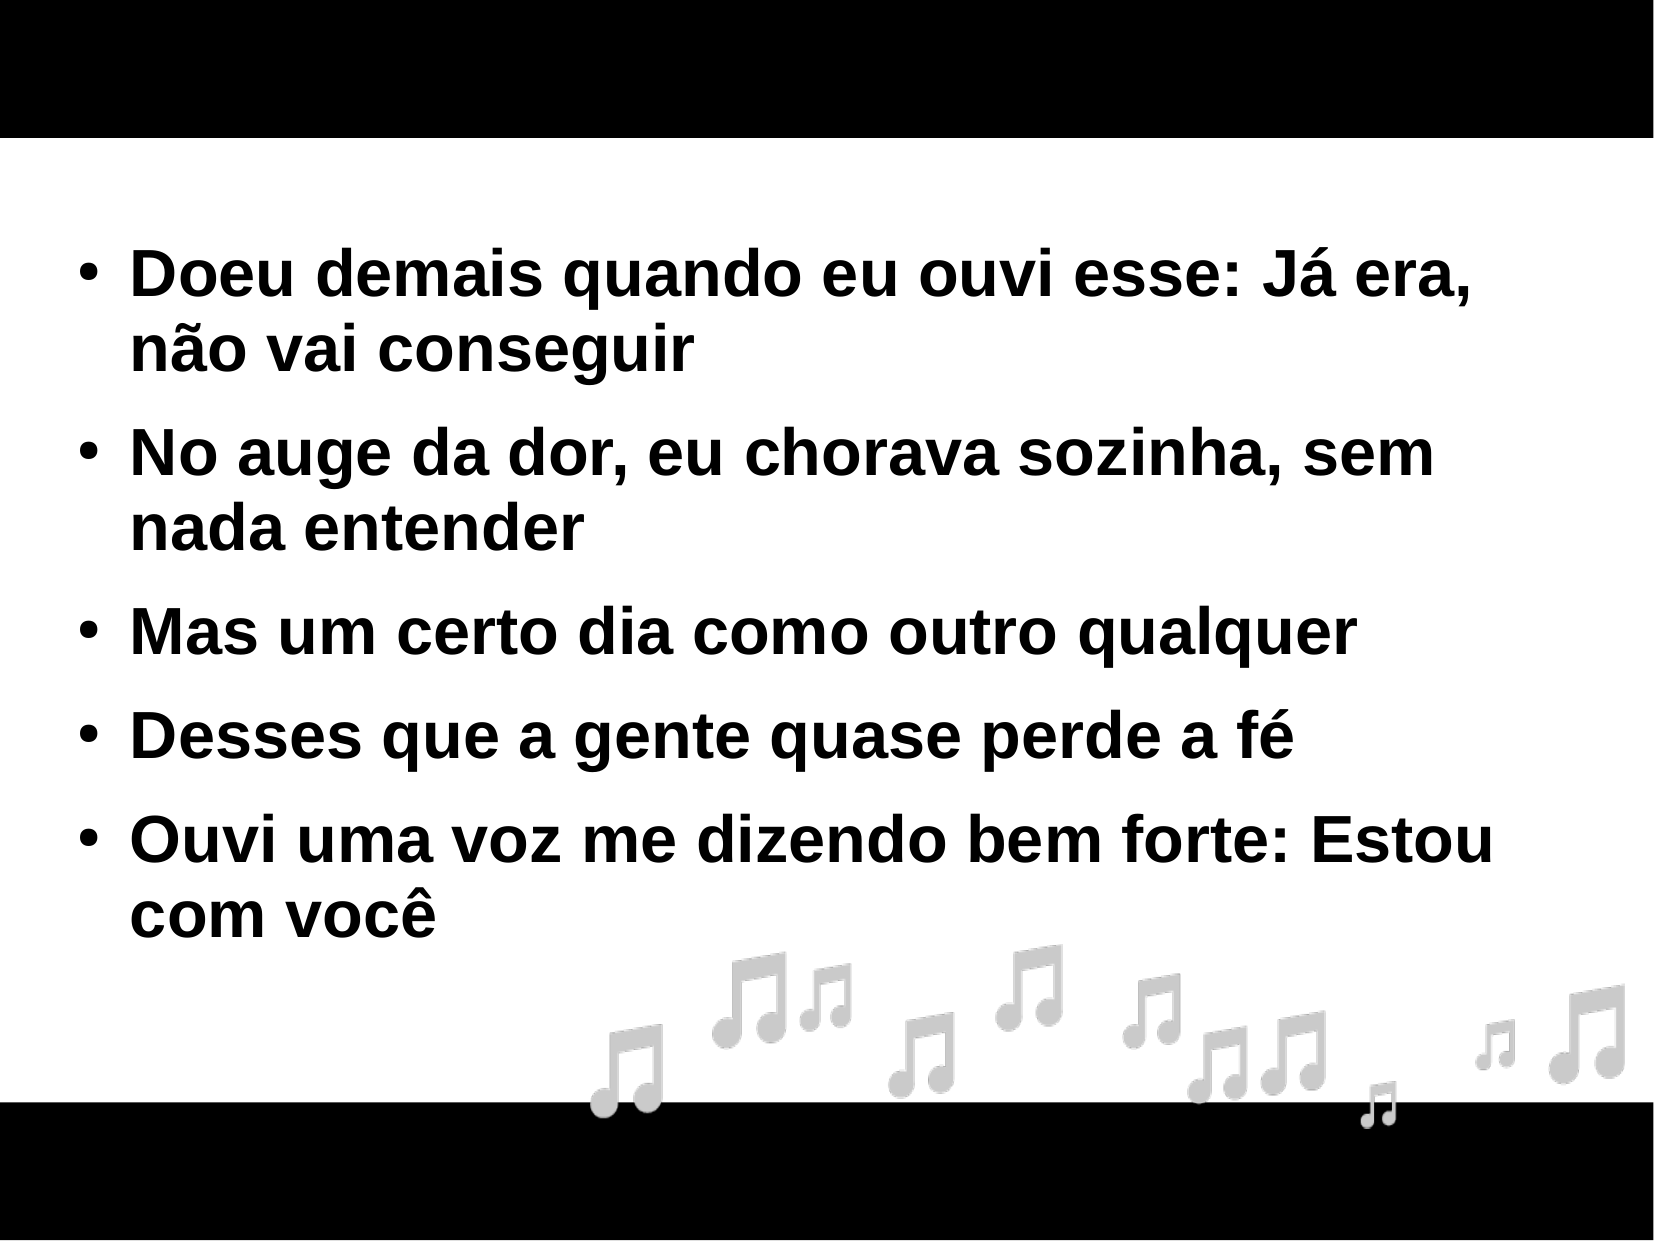

# Doeu demais quando eu ouvi esse: Já era, não vai conseguir
No auge da dor, eu chorava sozinha, sem nada entender
Mas um certo dia como outro qualquer
Desses que a gente quase perde a fé
Ouvi uma voz me dizendo bem forte: Estou com você